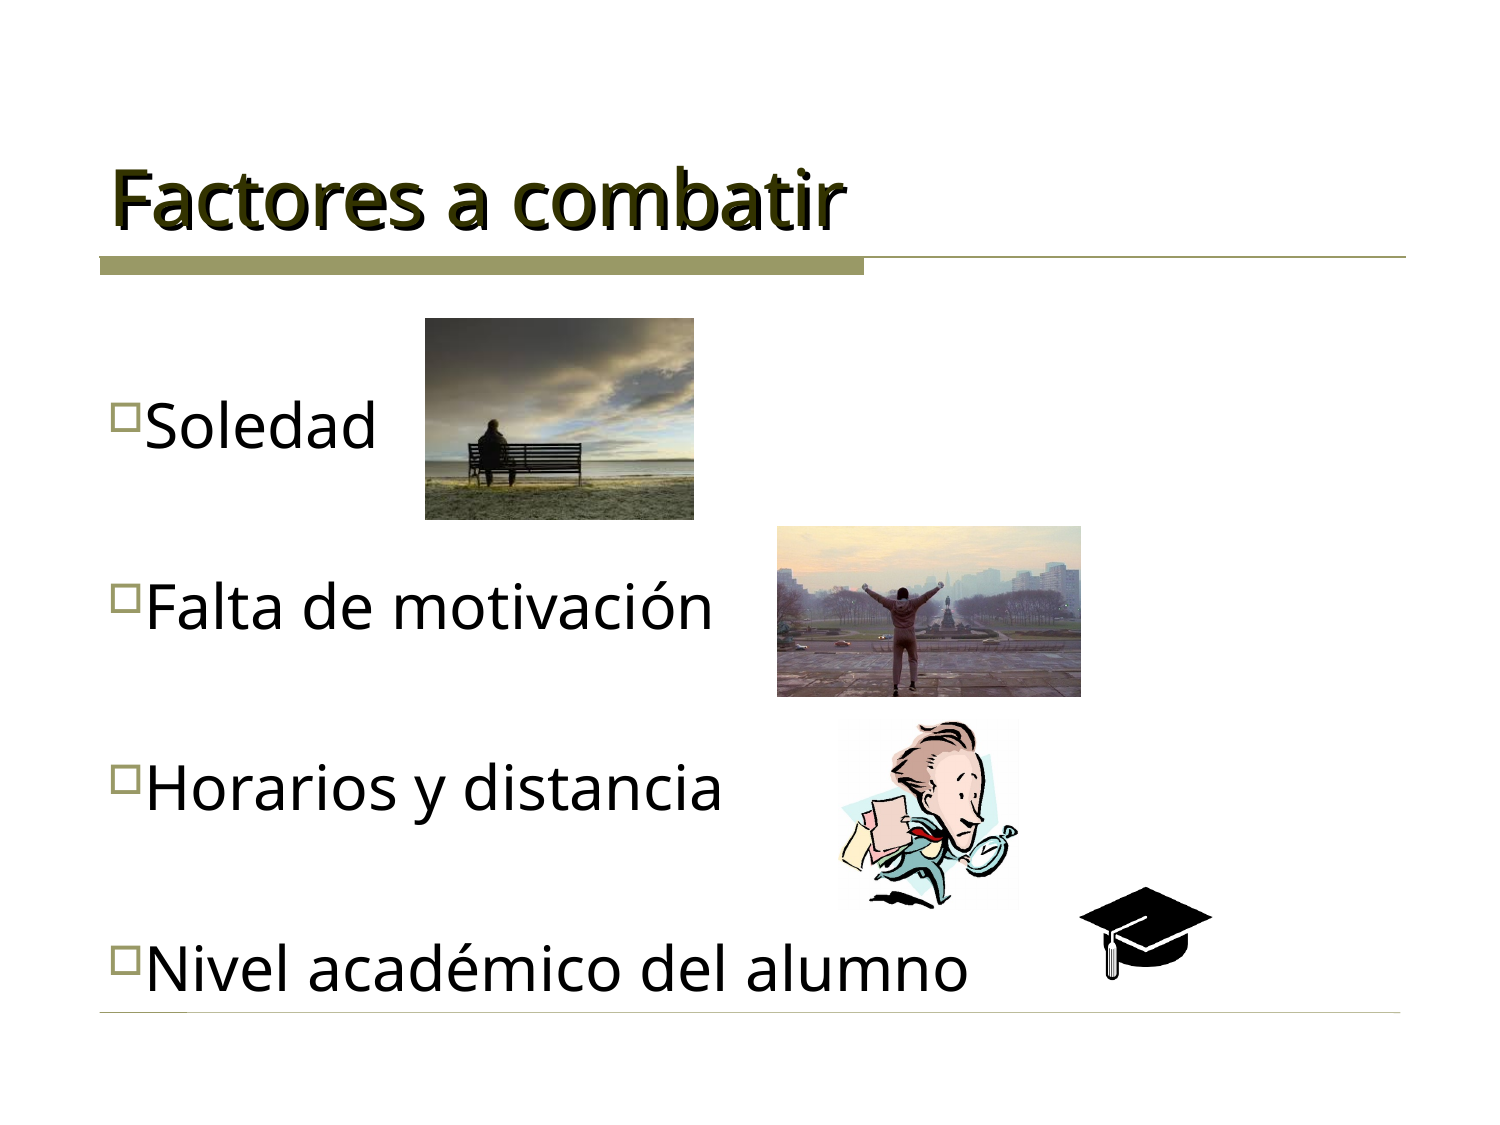

# Factores a combatir
Soledad
Falta de motivación
Horarios y distancia
Nivel académico del alumno